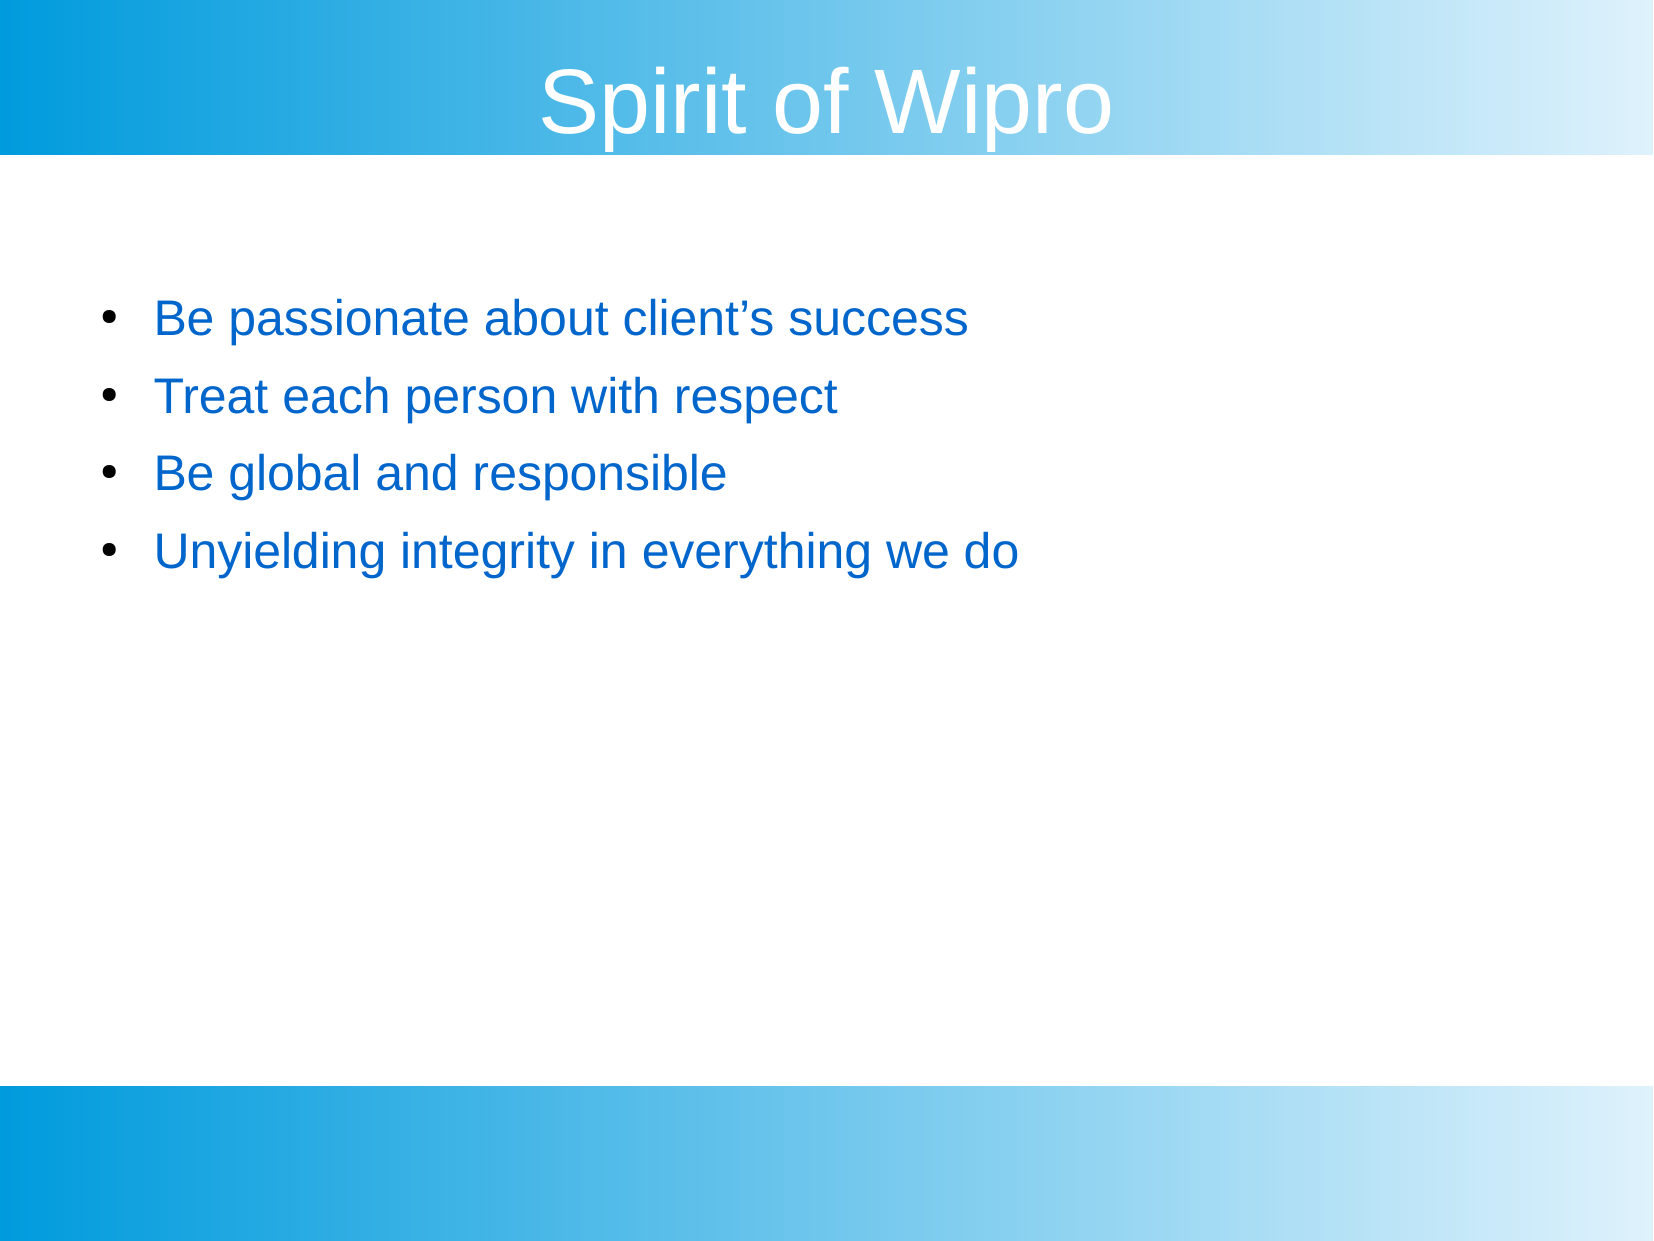

# Spirit of Wipro
Be passionate about client’s success
Treat each person with respect
Be global and responsible
Unyielding integrity in everything we do